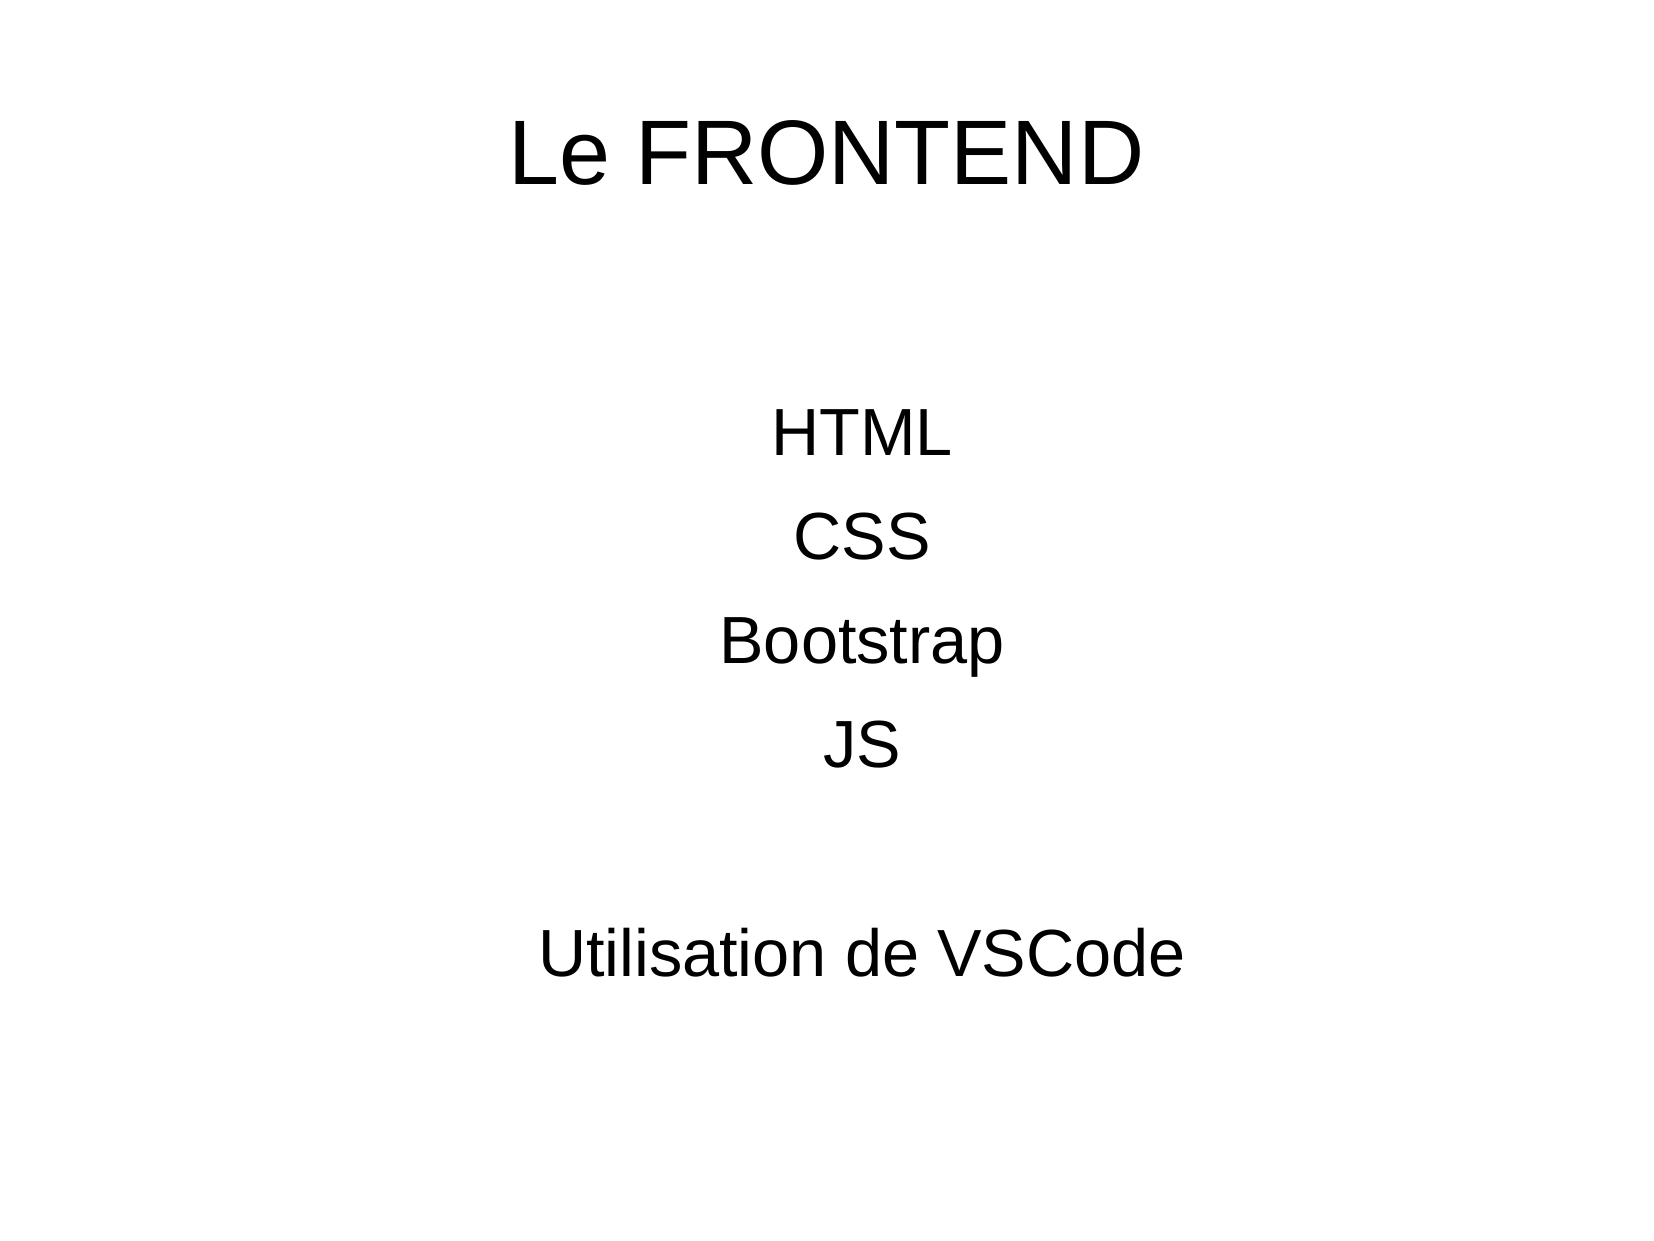

# Le FRONTEND
HTML
CSS
Bootstrap
JS
Utilisation de VSCode